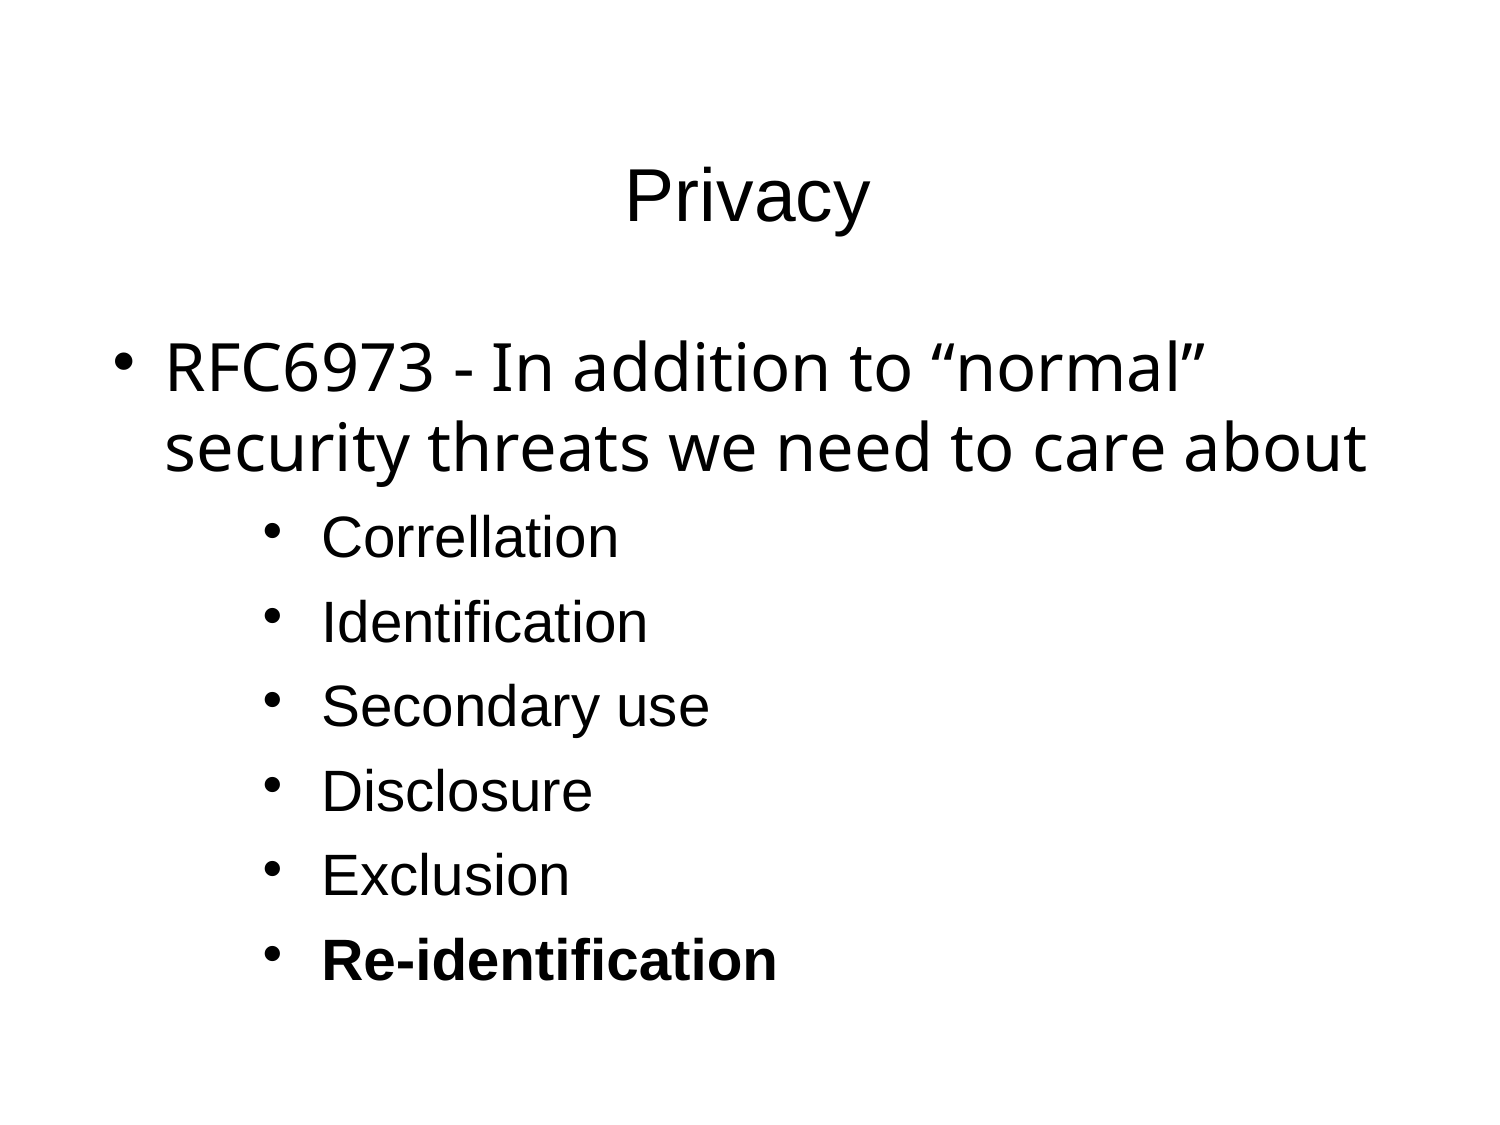

# Privacy
RFC6973 - In addition to “normal” security threats we need to care about
 Correllation
 Identification
 Secondary use
 Disclosure
 Exclusion
 Re-identification